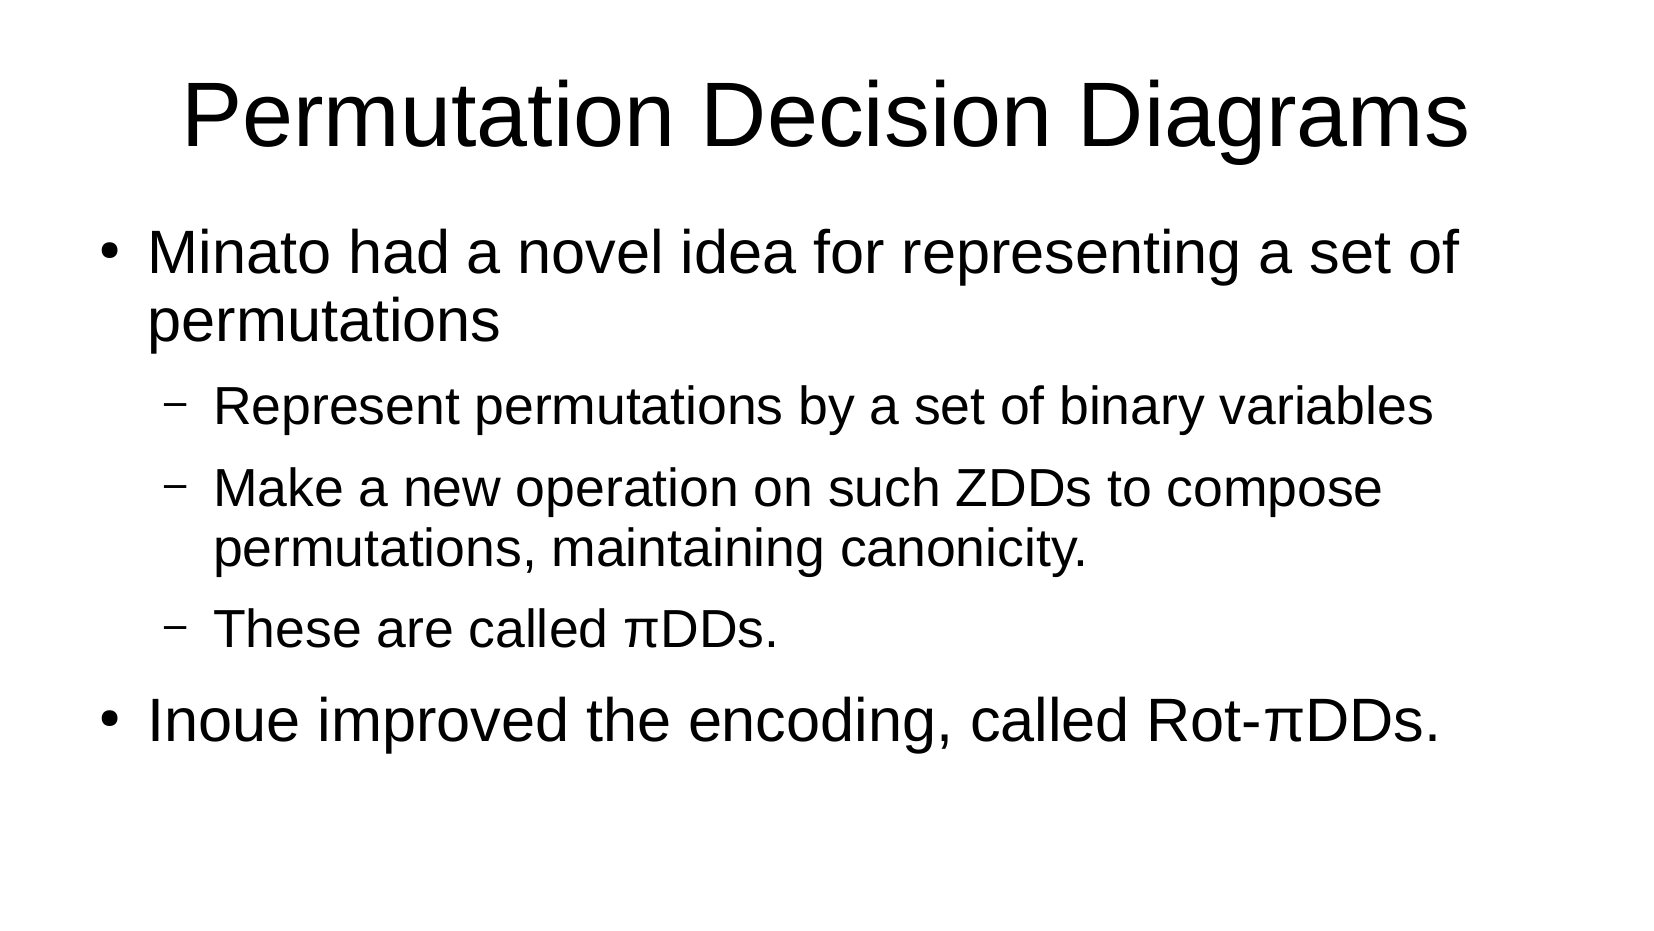

# Permutation Decision Diagrams
Minato had a novel idea for representing a set of permutations
Represent permutations by a set of binary variables
Make a new operation on such ZDDs to compose permutations, maintaining canonicity.
These are called πDDs.
Inoue improved the encoding, called Rot-πDDs.